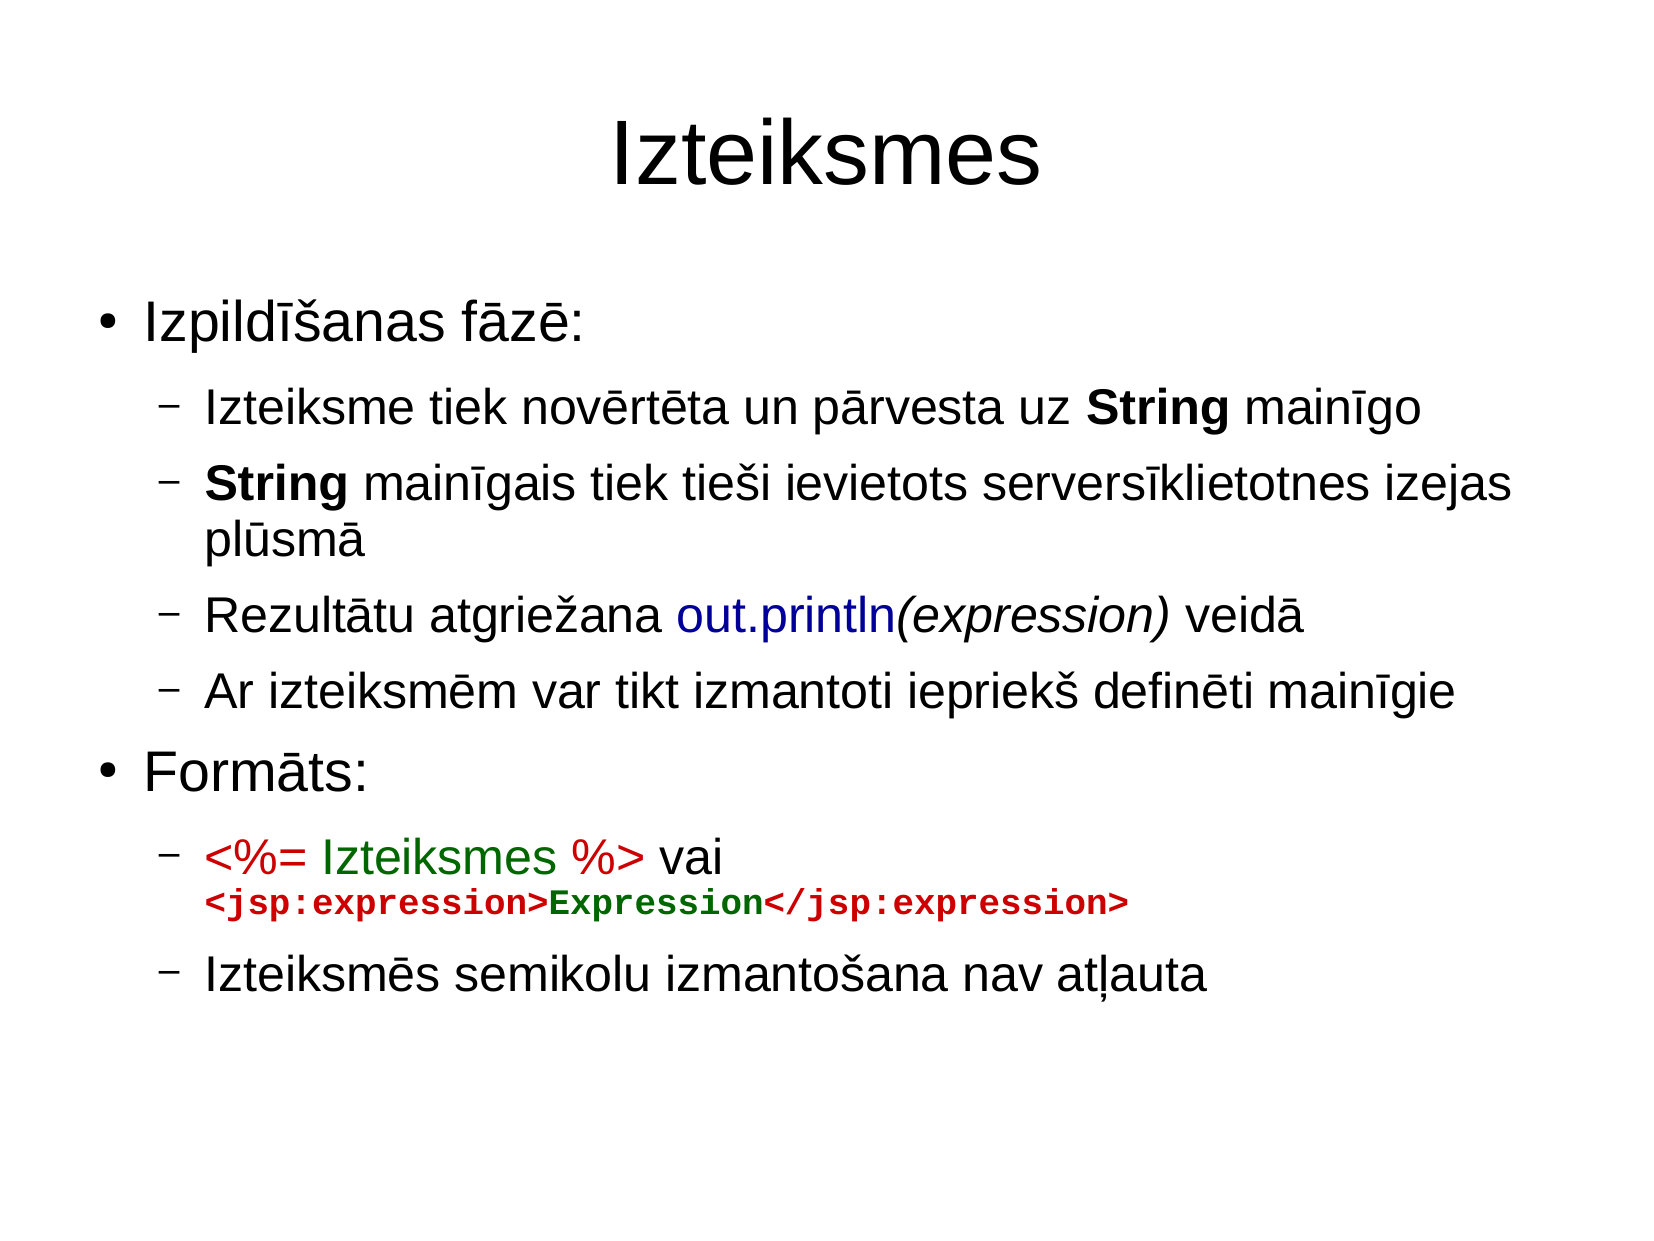

# Izteiksmes
Izpildīšanas fāzē:
Izteiksme tiek novērtēta un pārvesta uz String mainīgo
String mainīgais tiek tieši ievietots serversīklietotnes izejas plūsmā
Rezultātu atgriežana out.println(expression) veidā
Ar izteiksmēm var tikt izmantoti iepriekš definēti mainīgie
Formāts:
<%= Izteiksmes %> vai <jsp:expression>Expression</jsp:expression>
Izteiksmēs semikolu izmantošana nav atļauta